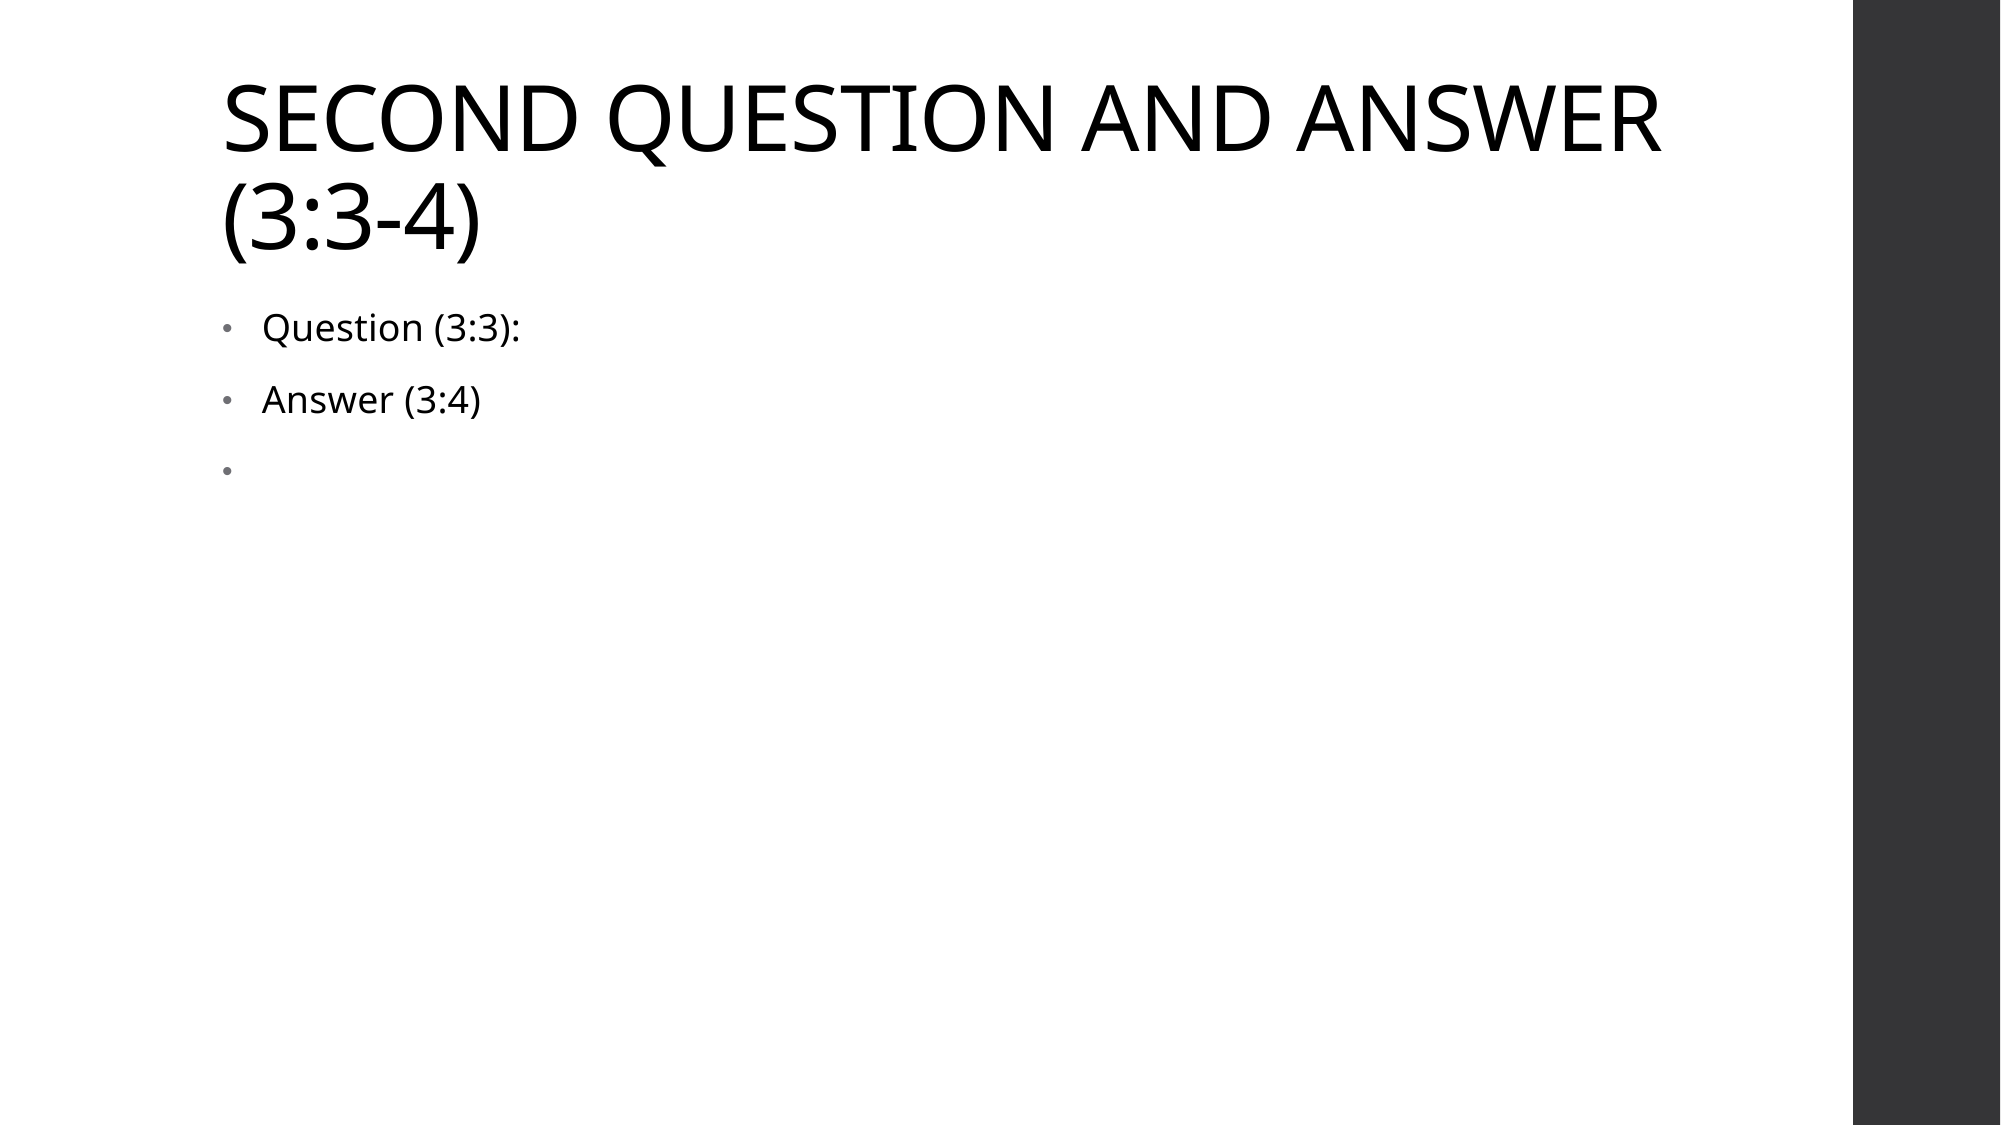

# SECOND QUESTION AND ANSWER (3:3-4)
 Question (3:3):
 Answer (3:4)